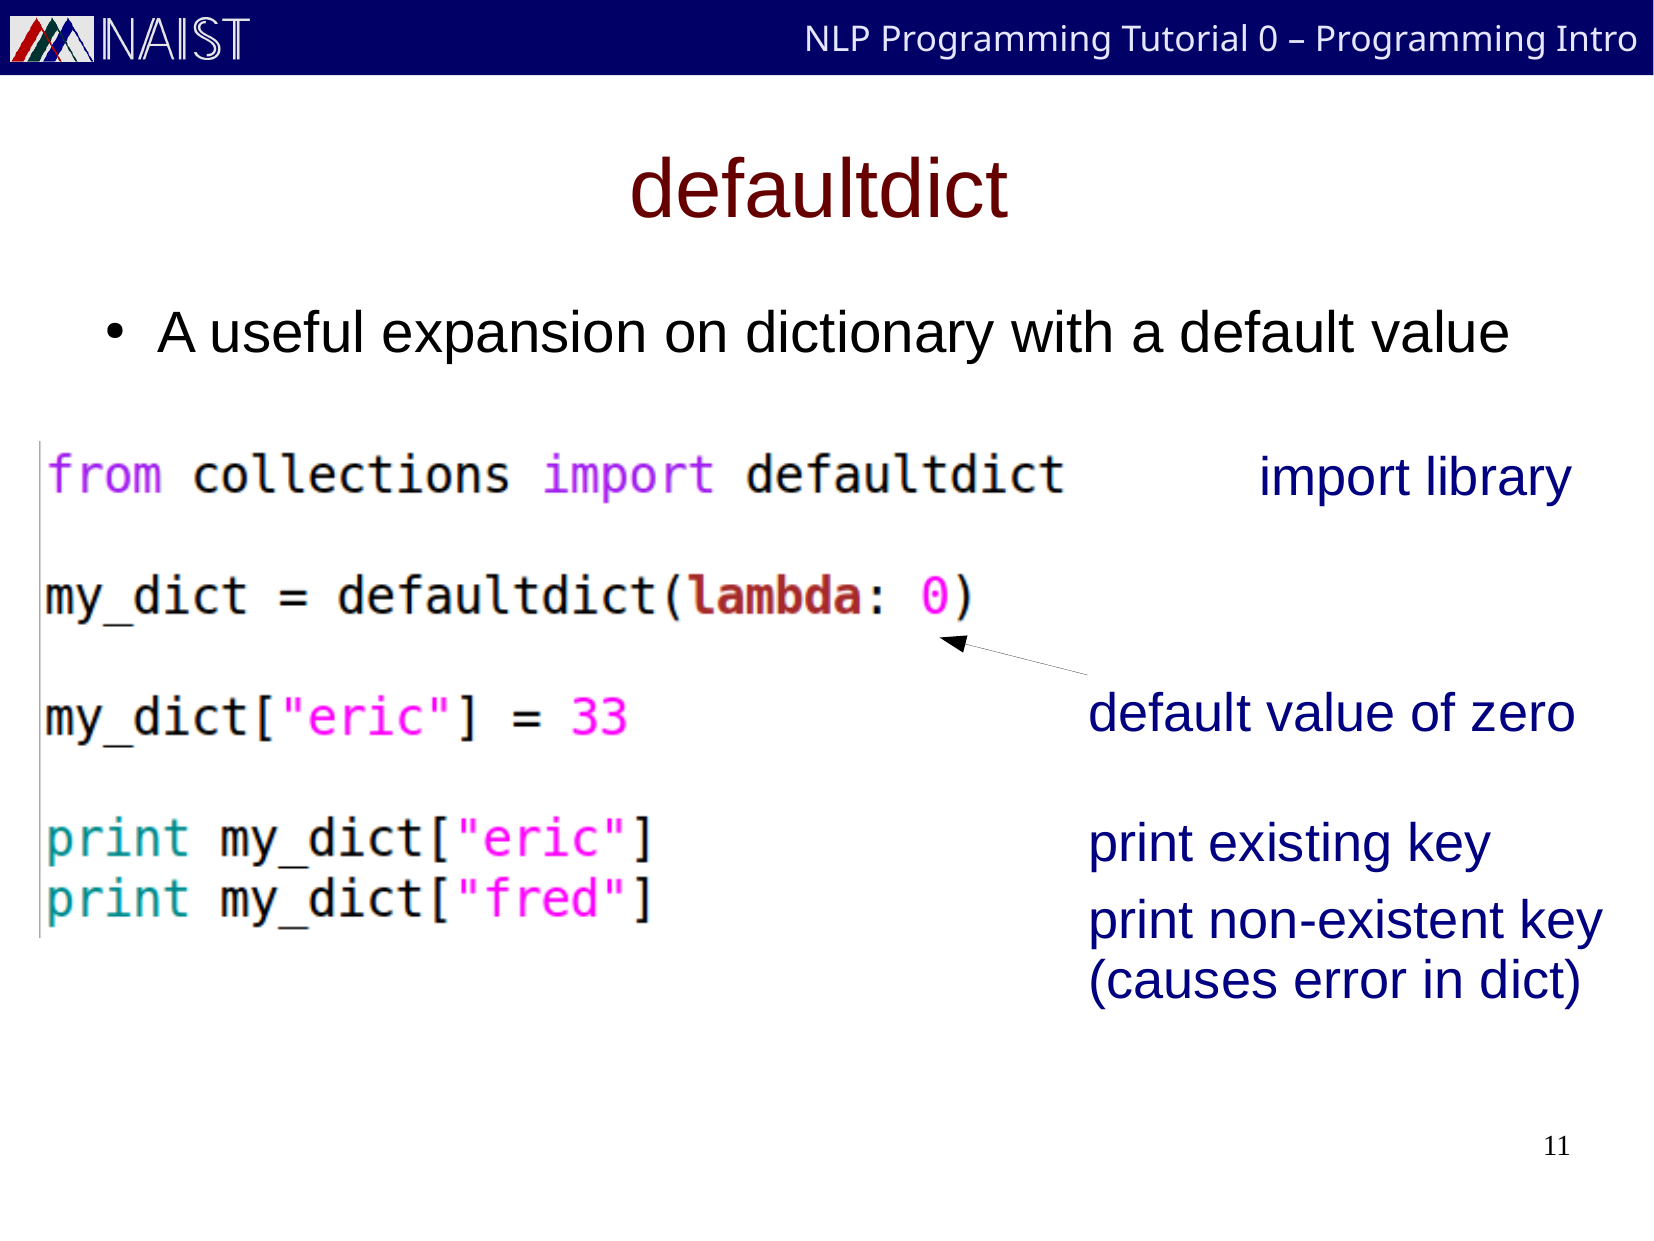

# defaultdict
A useful expansion on dictionary with a default value
import library
default value of zero
print existing key
print non-existent key
(causes error in dict)
11